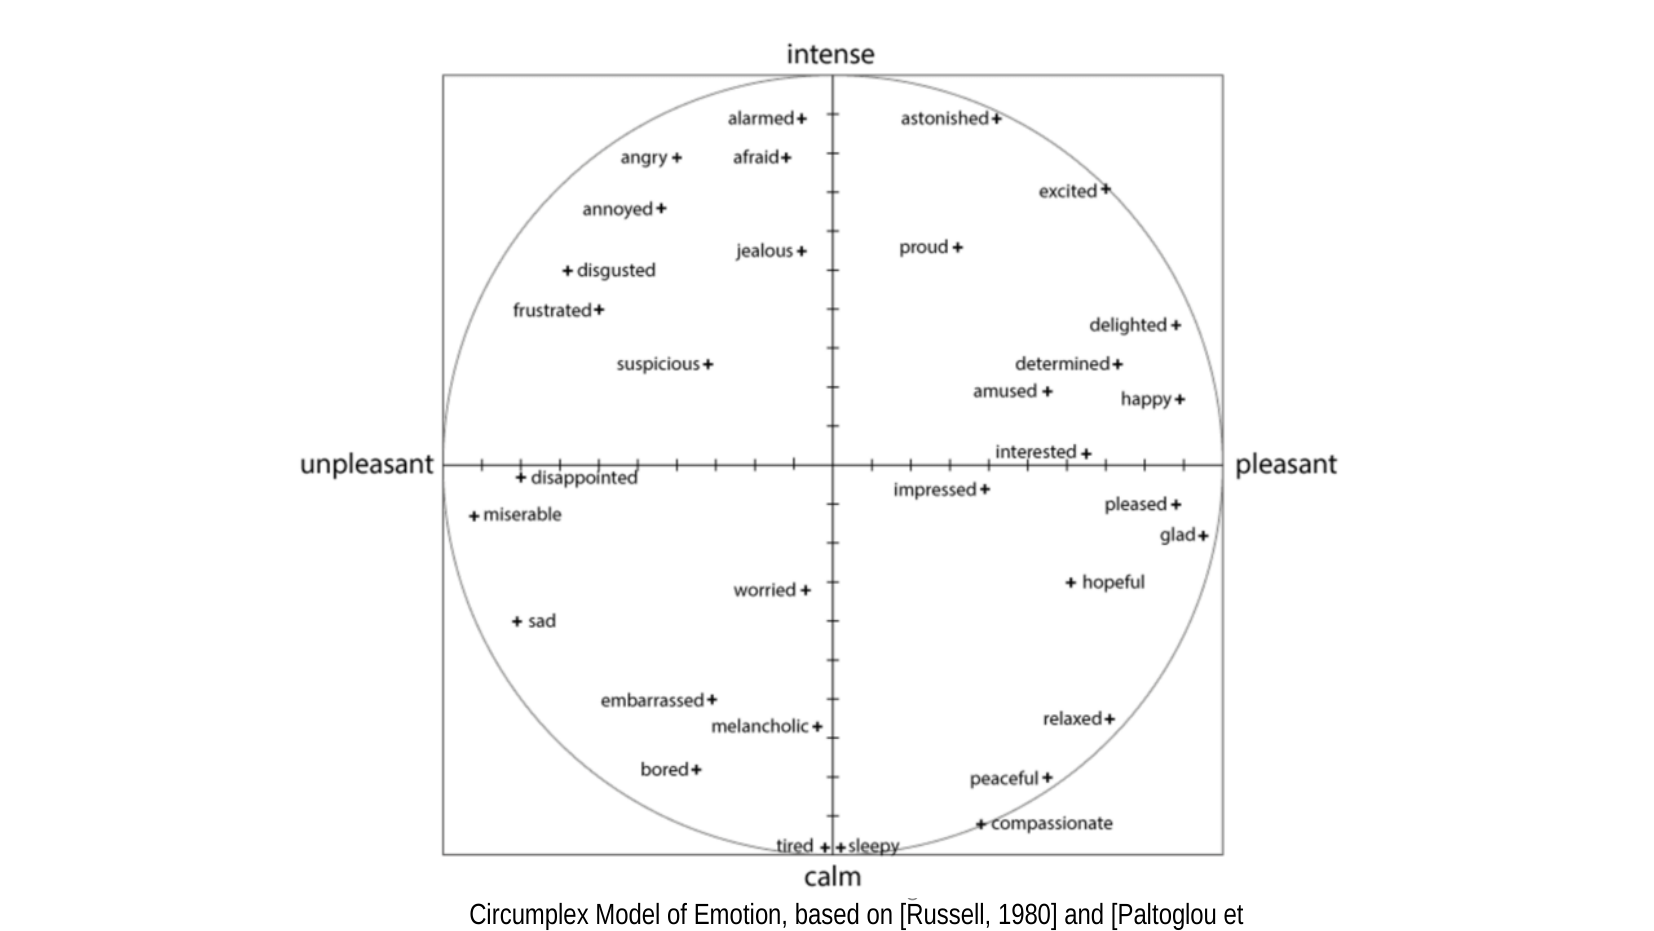

© 2003 Prentice Hall Inc. All rights reserved.
Circumplex Model of Emotion, based on [Russell, 1980] and [Paltoglou et al., 2013]